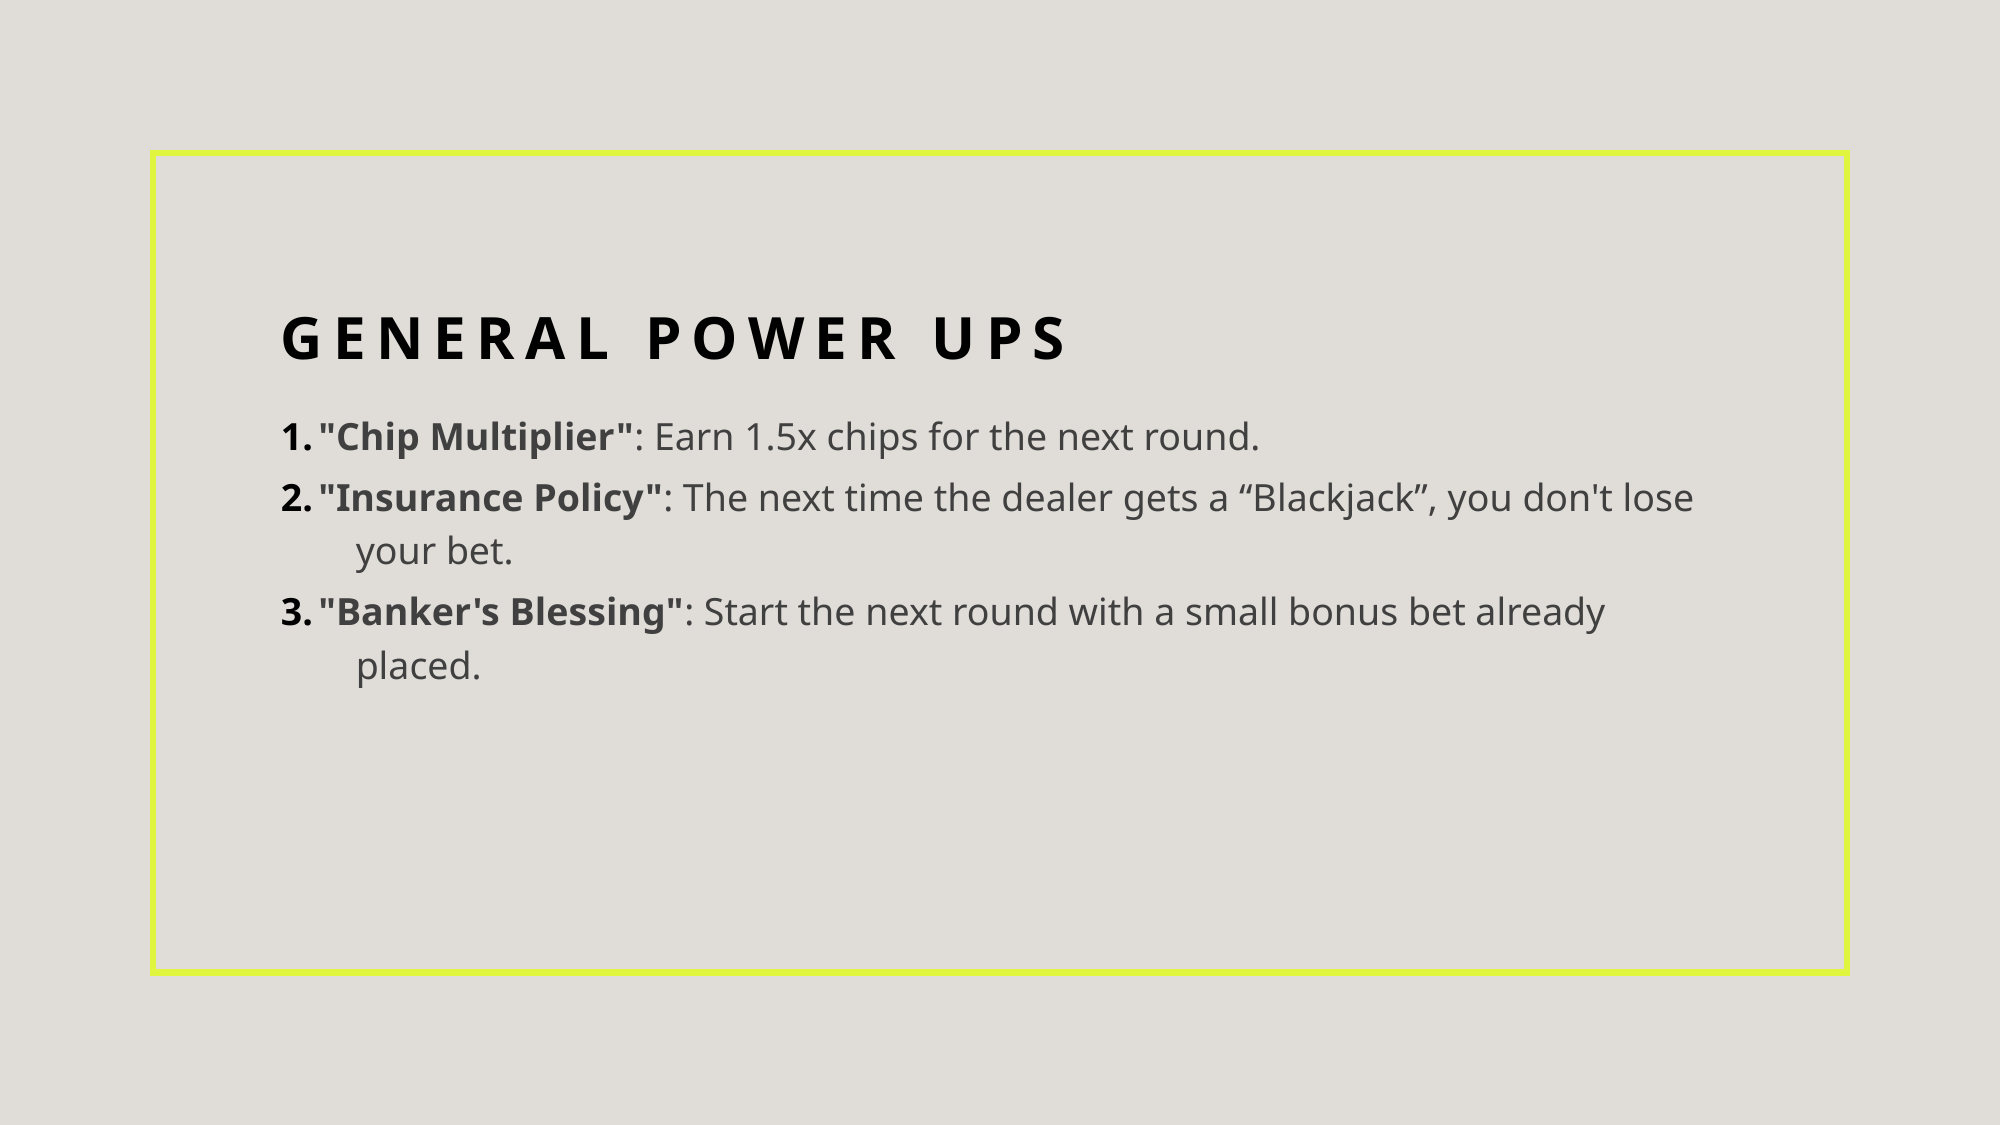

# General power ups
"Chip Multiplier": Earn 1.5x chips for the next round.
"Insurance Policy": The next time the dealer gets a “Blackjack”, you don't lose your bet.
"Banker's Blessing": Start the next round with a small bonus bet already placed.